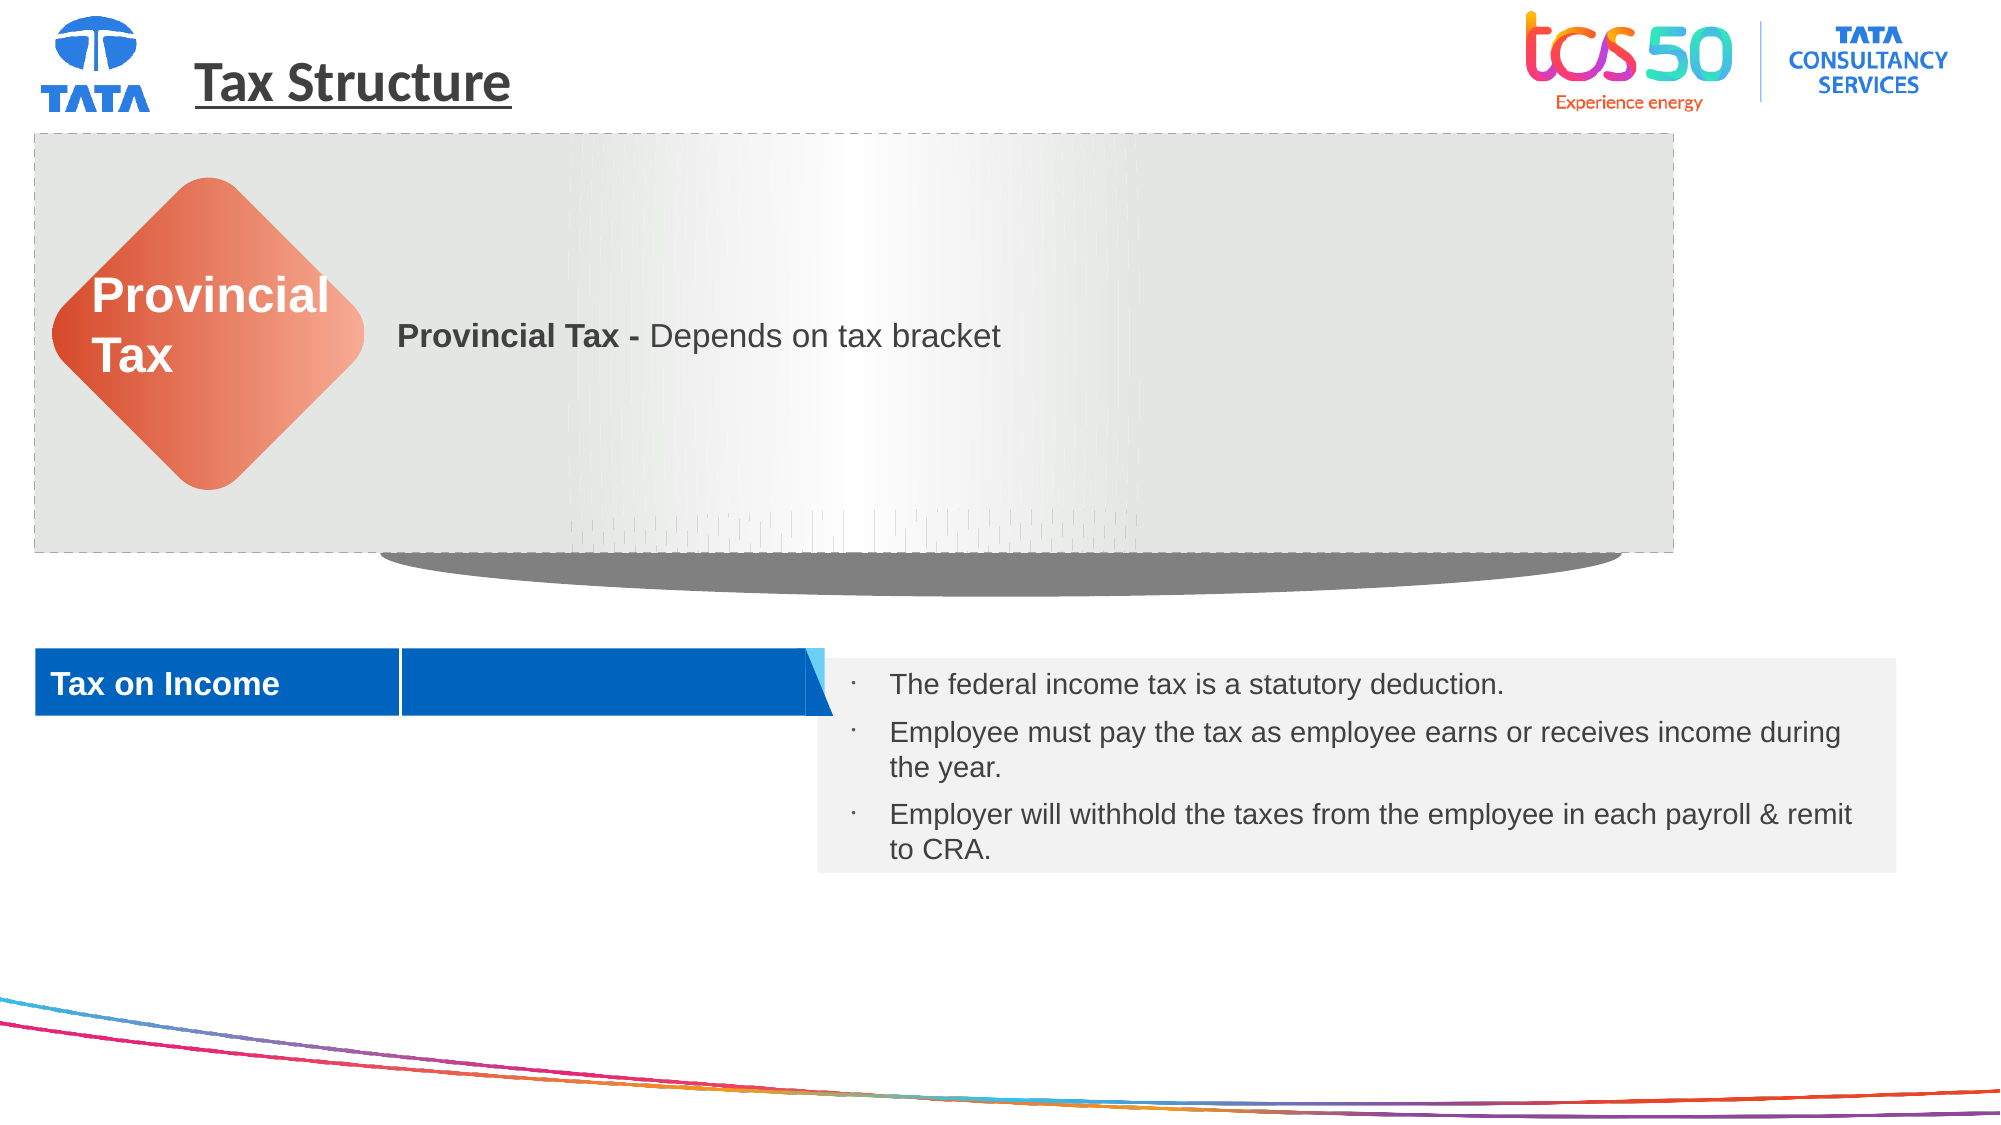

# Tax Structure
Provincial
Tax
Provincial Tax - Depends on tax bracket
Tax on Income
The federal income tax is a statutory deduction.
Employee must pay the tax as employee earns or receives income during the year.
Employer will withhold the taxes from the employee in each payroll & remit to CRA.